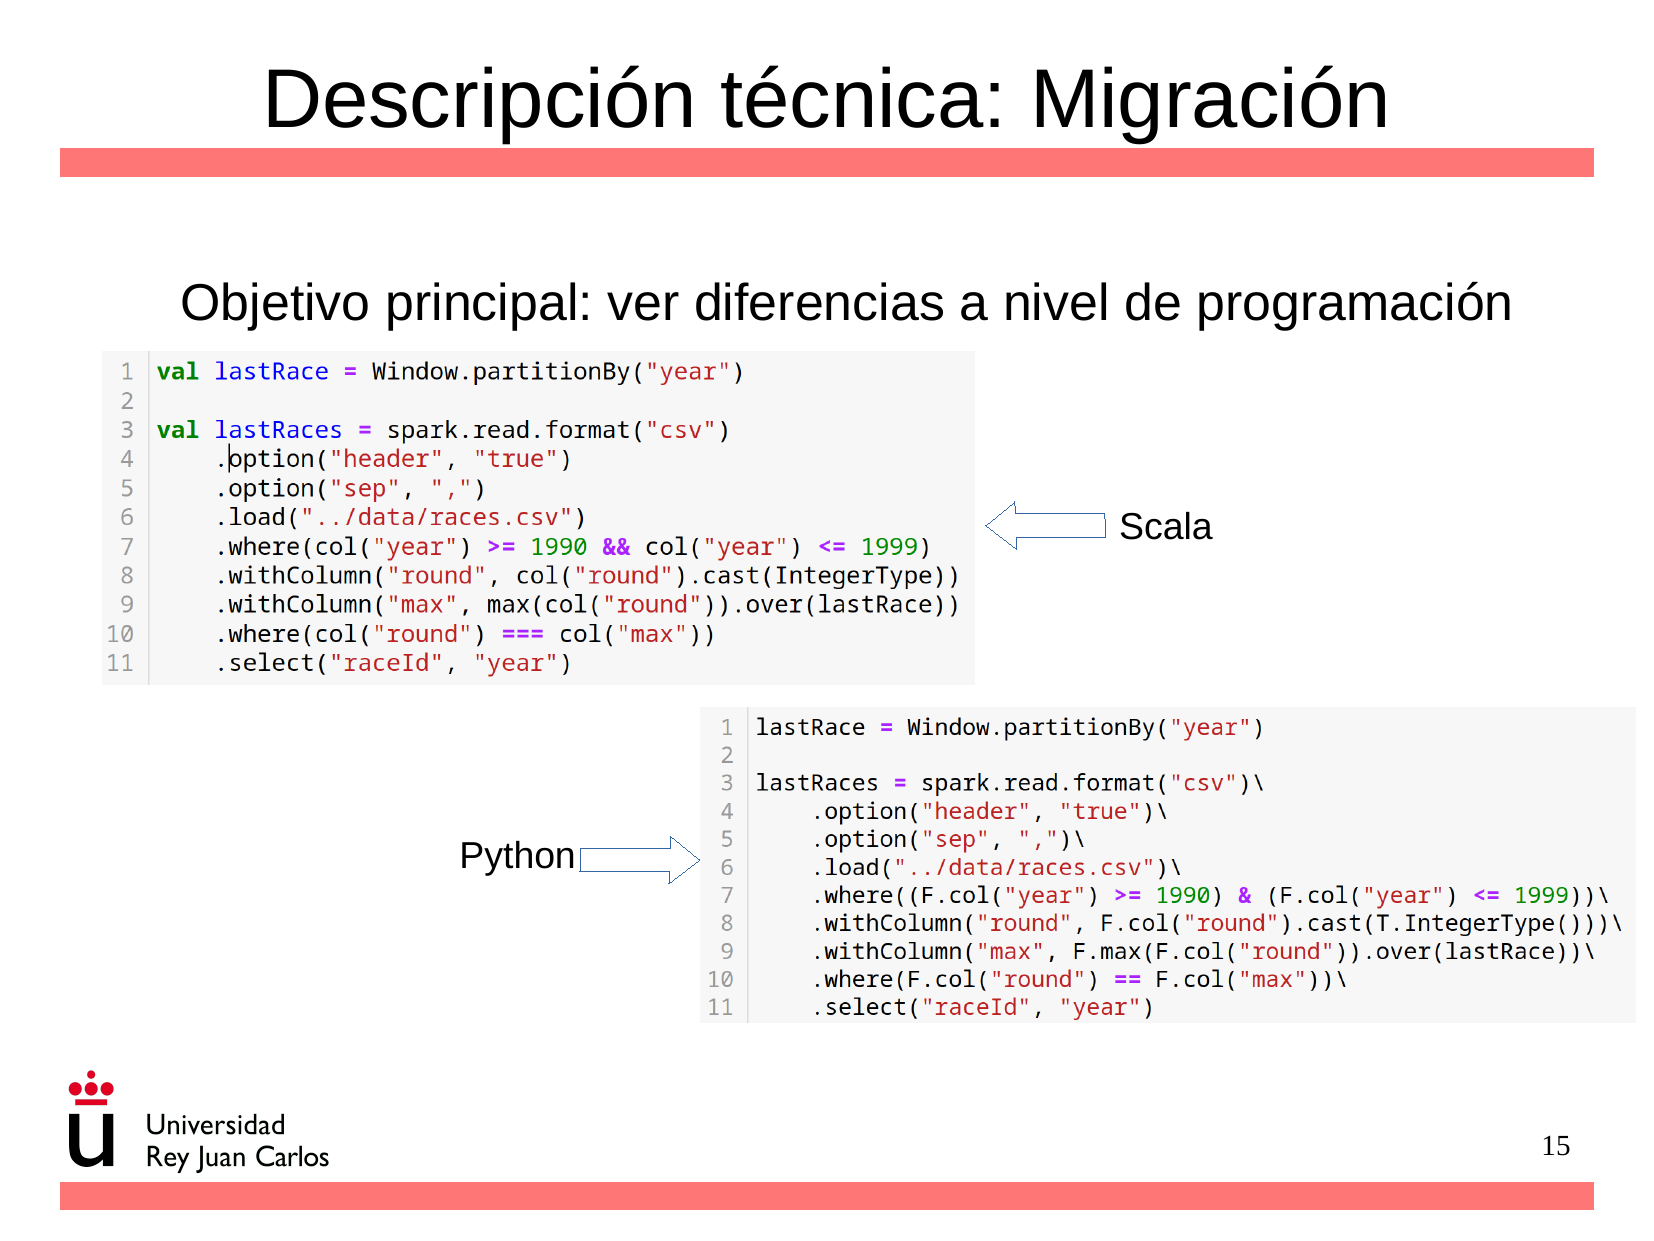

# Descripción técnica: Migración
Objetivo principal: ver diferencias a nivel de programación
Scala
Python
15